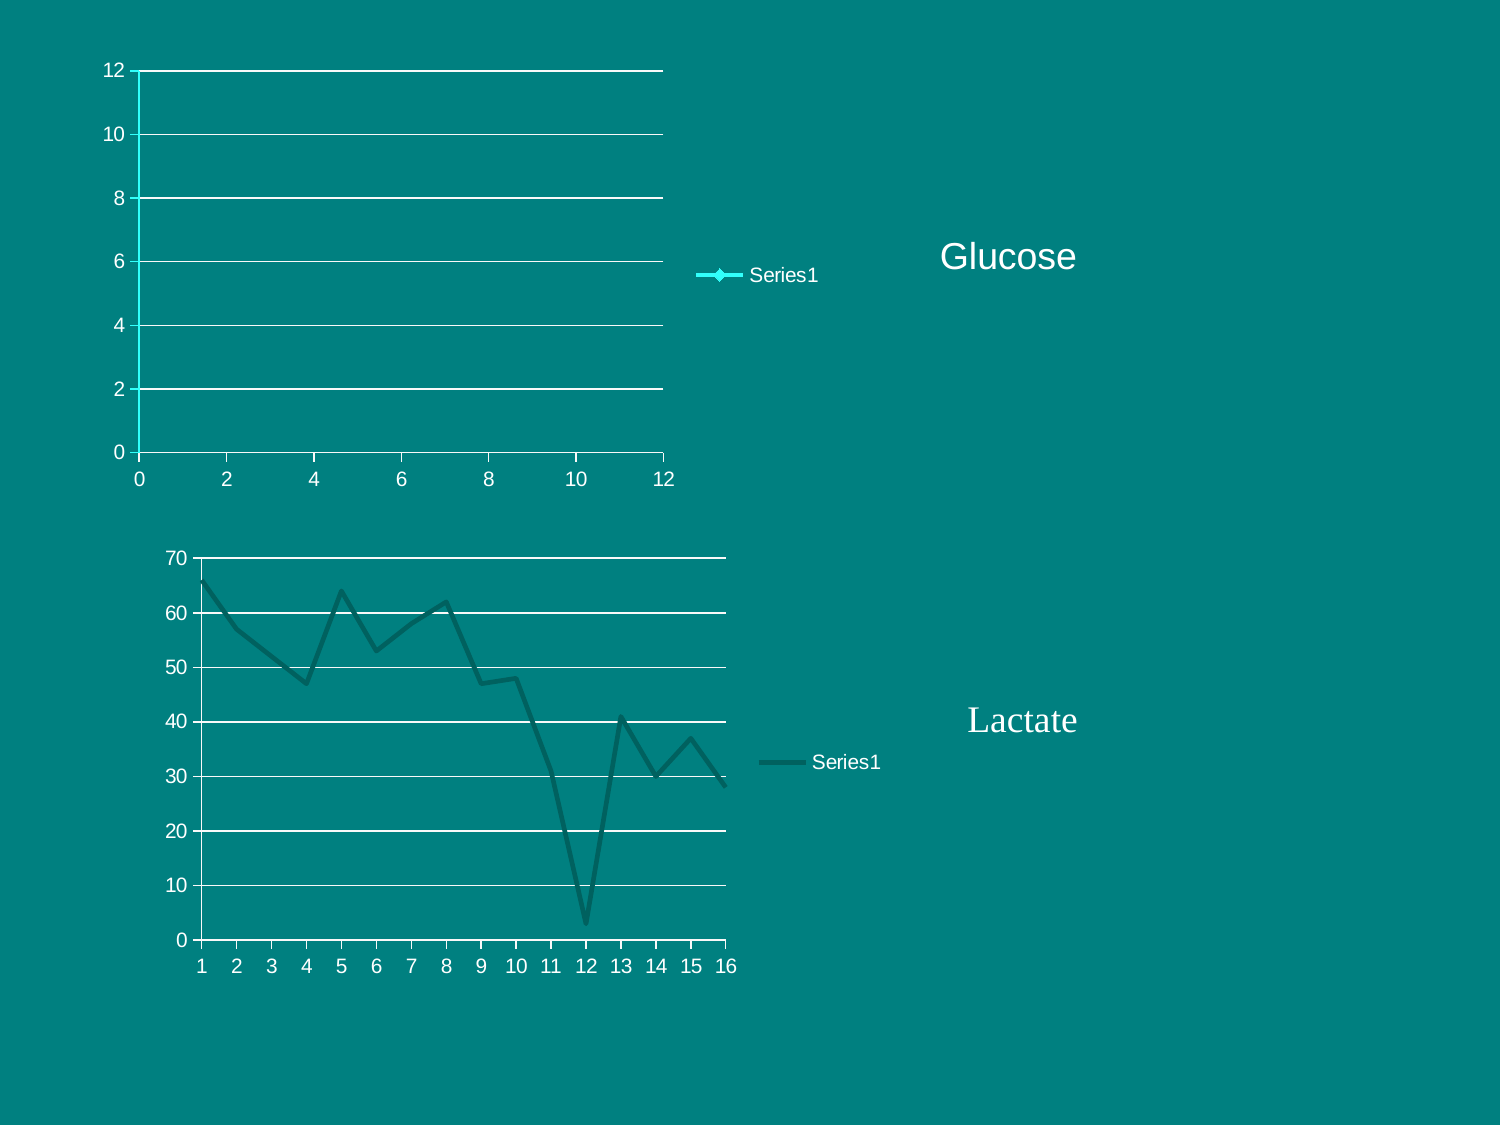

### Chart
| Category | |
|---|---|Glucose
### Chart
| Category | |
|---|---|
| 1 | 66.0 |
| 2 | 57.0 |
| 3 | 52.0 |
| 4 | 47.0 |
| 5 | 64.0 |
| 6 | 53.0 |
| 7 | 58.0 |
| 8 | 62.0 |
| 9 | 47.0 |
| 10 | 48.0 |
| 11 | 31.0 |
| 12 | 3.0 |
| 13 | 41.0 |
| 14 | 30.0 |
| 15 | 37.0 |
| 16 | 28.0 |Lactate